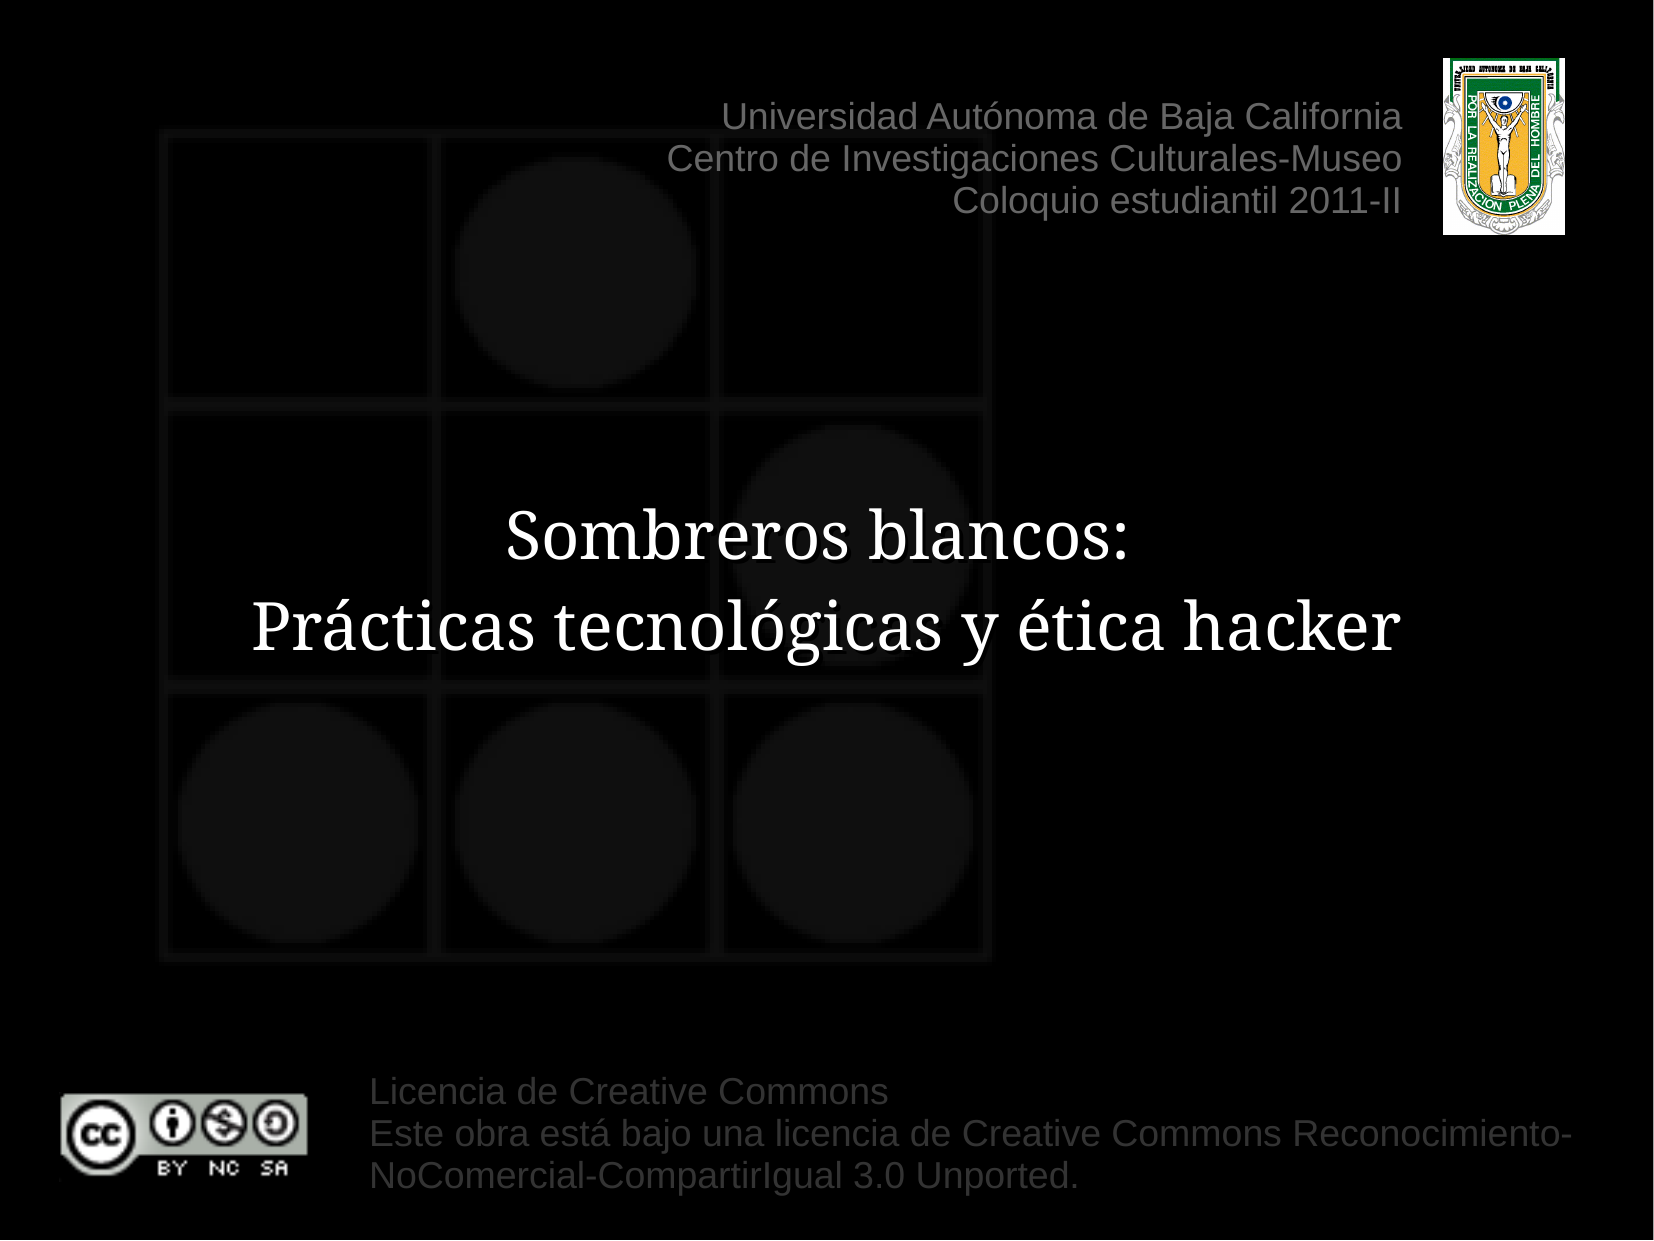

# Sombreros blancos:
Prácticas tecnológicas y ética hacker
Universidad Autónoma de Baja California
Centro de Investigaciones Culturales-Museo
Coloquio estudiantil 2011-II
Licencia de Creative Commons
Este obra está bajo una licencia de Creative Commons Reconocimiento-NoComercial-CompartirIgual 3.0 Unported.